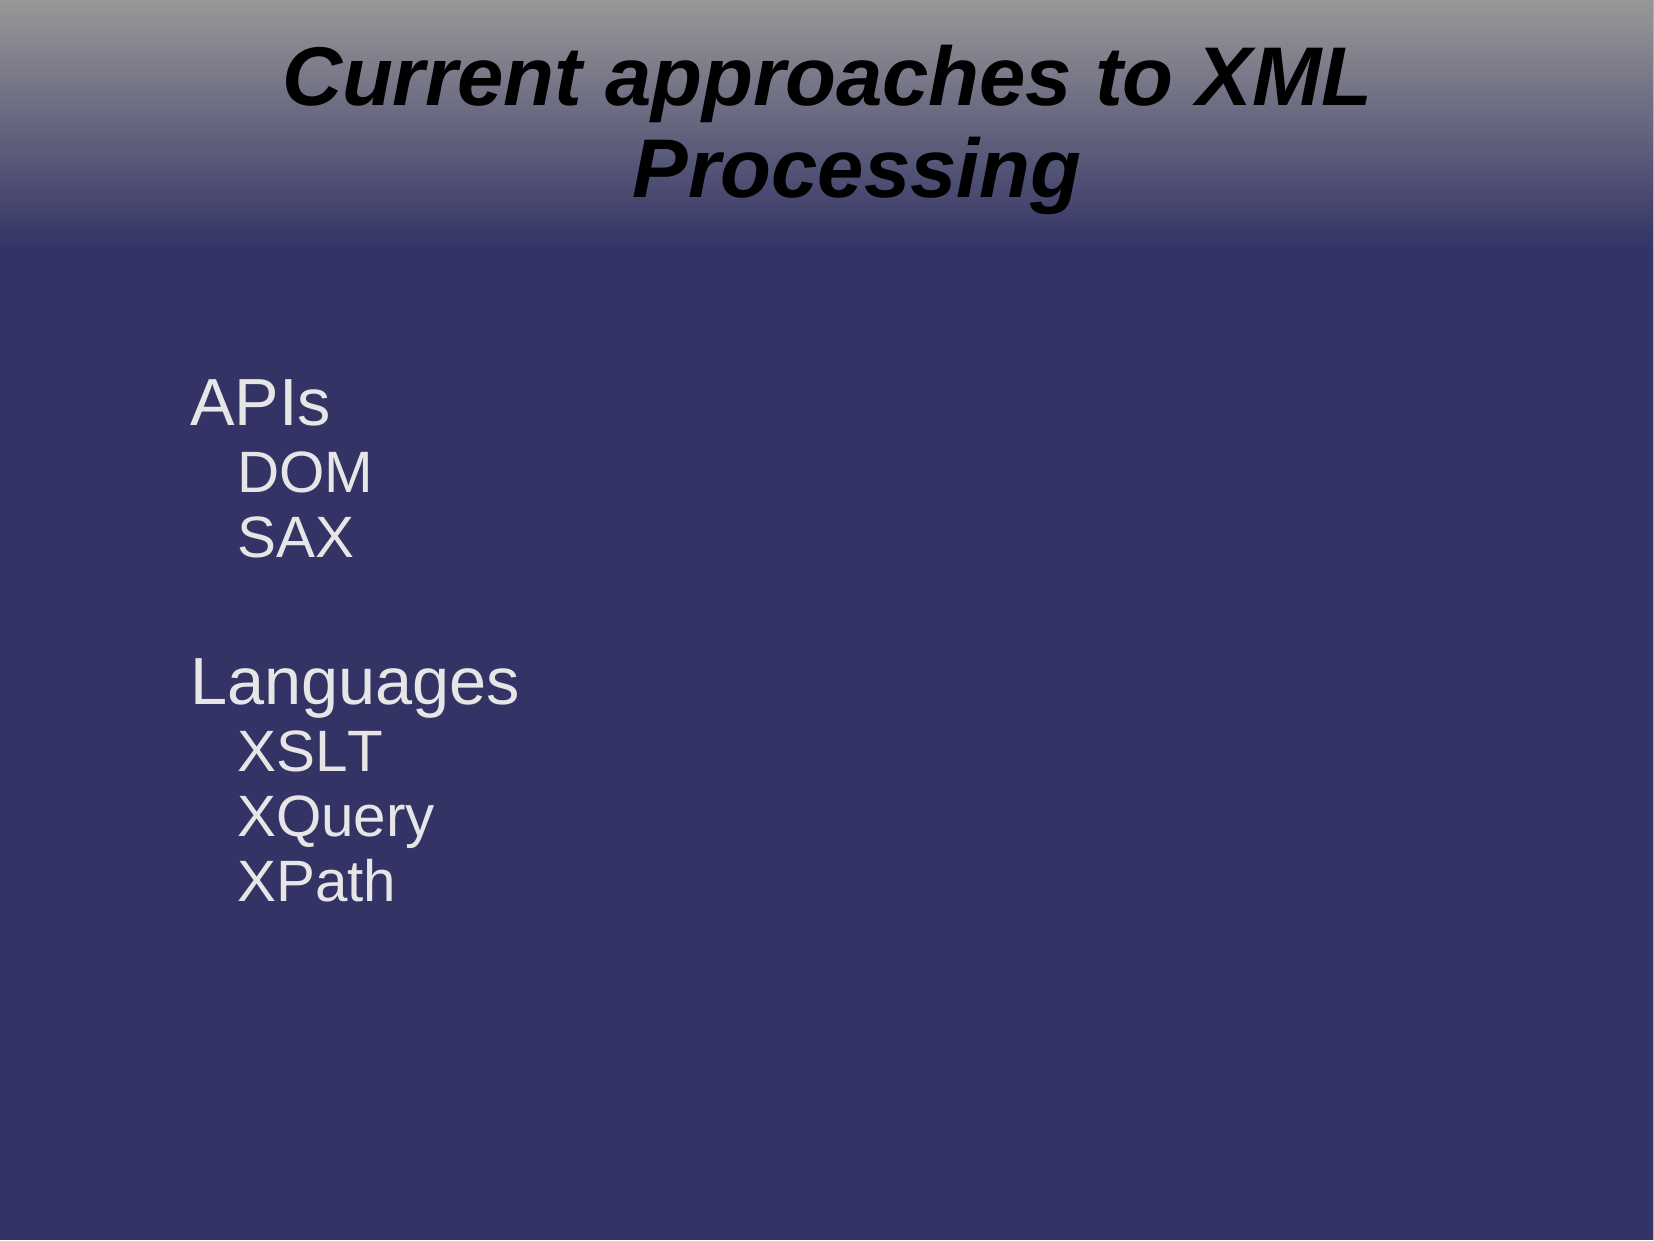

# Current approaches to XML Processing
APIs
DOM
SAX
Languages
XSLT
XQuery
XPath